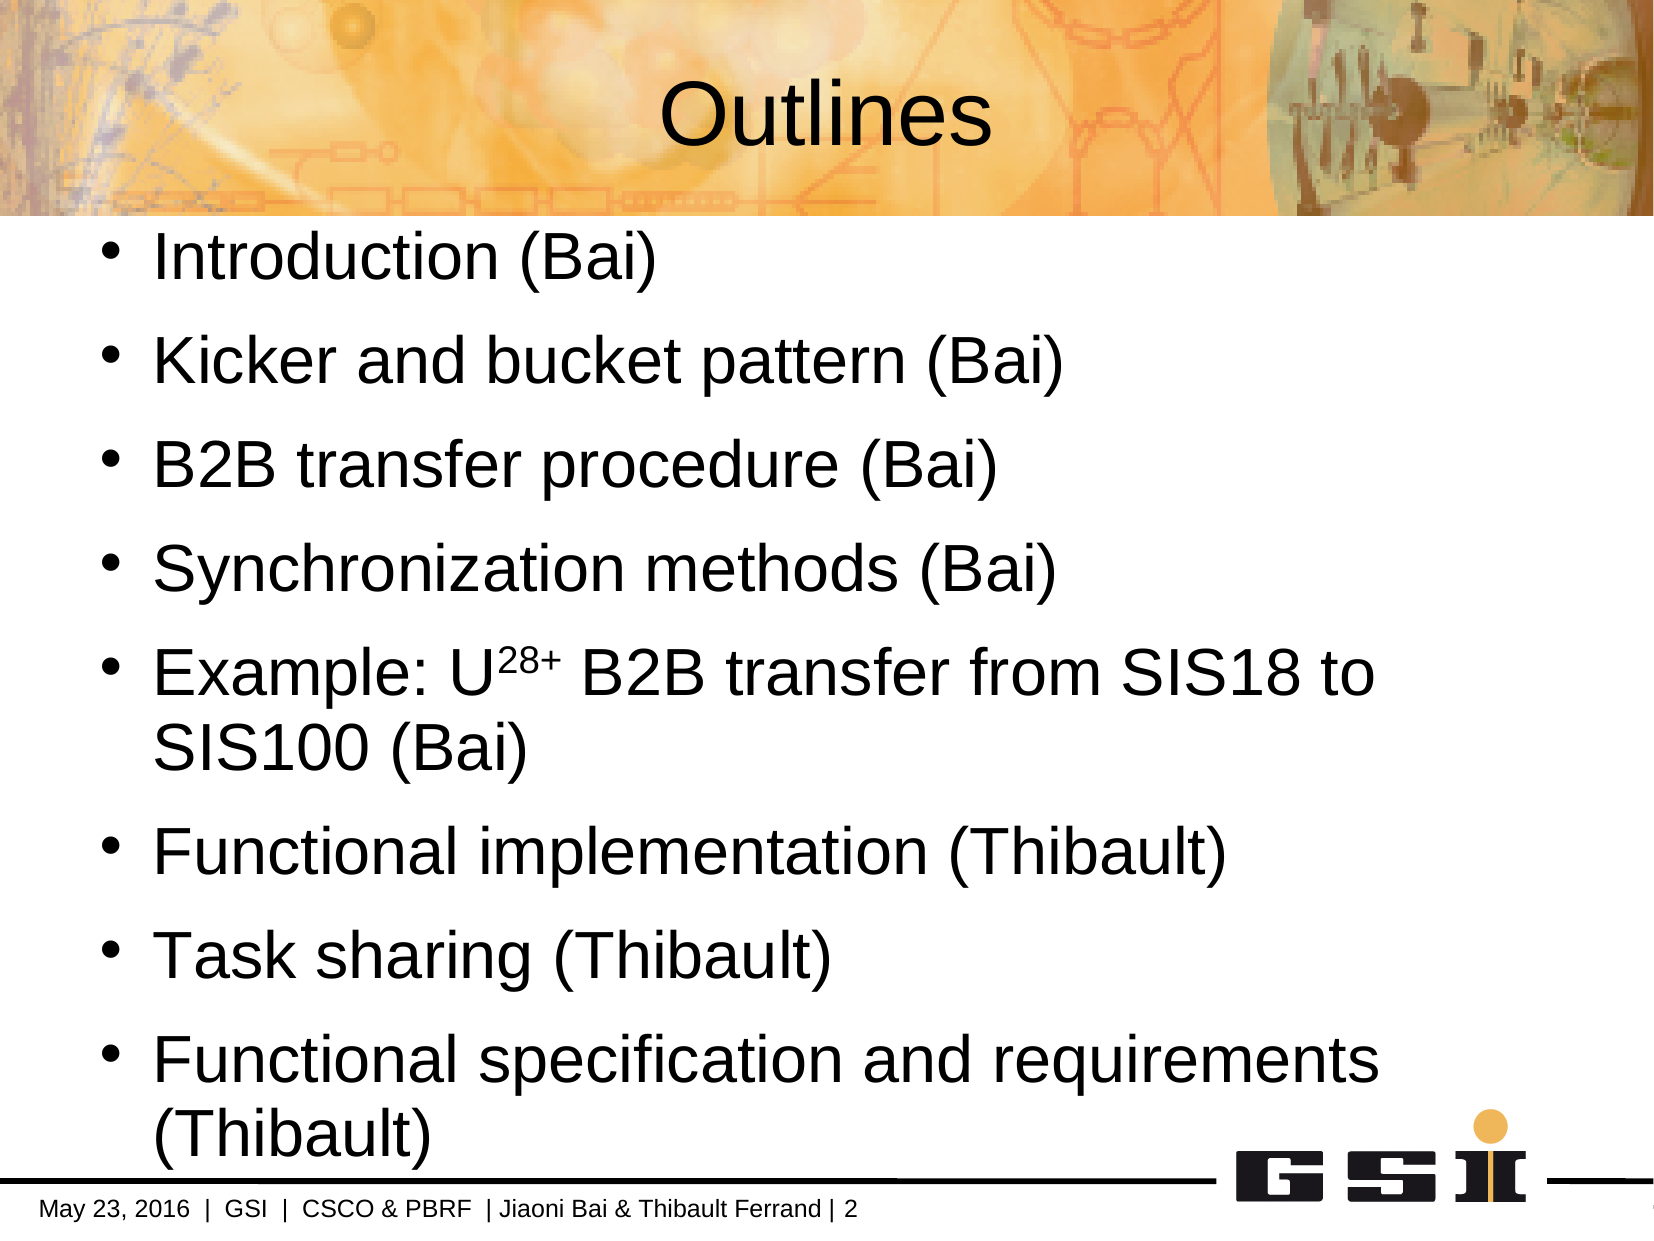

# Outlines
Introduction (Bai)
Kicker and bucket pattern (Bai)
B2B transfer procedure (Bai)
Synchronization methods (Bai)
Example: U28+ B2B transfer from SIS18 to SIS100 (Bai)
Functional implementation (Thibault)
Task sharing (Thibault)
Functional specification and requirements (Thibault)
2
May 23, 2016 | GSI | CSCO & PBRF | Jiaoni Bai & Thibault Ferrand | 2